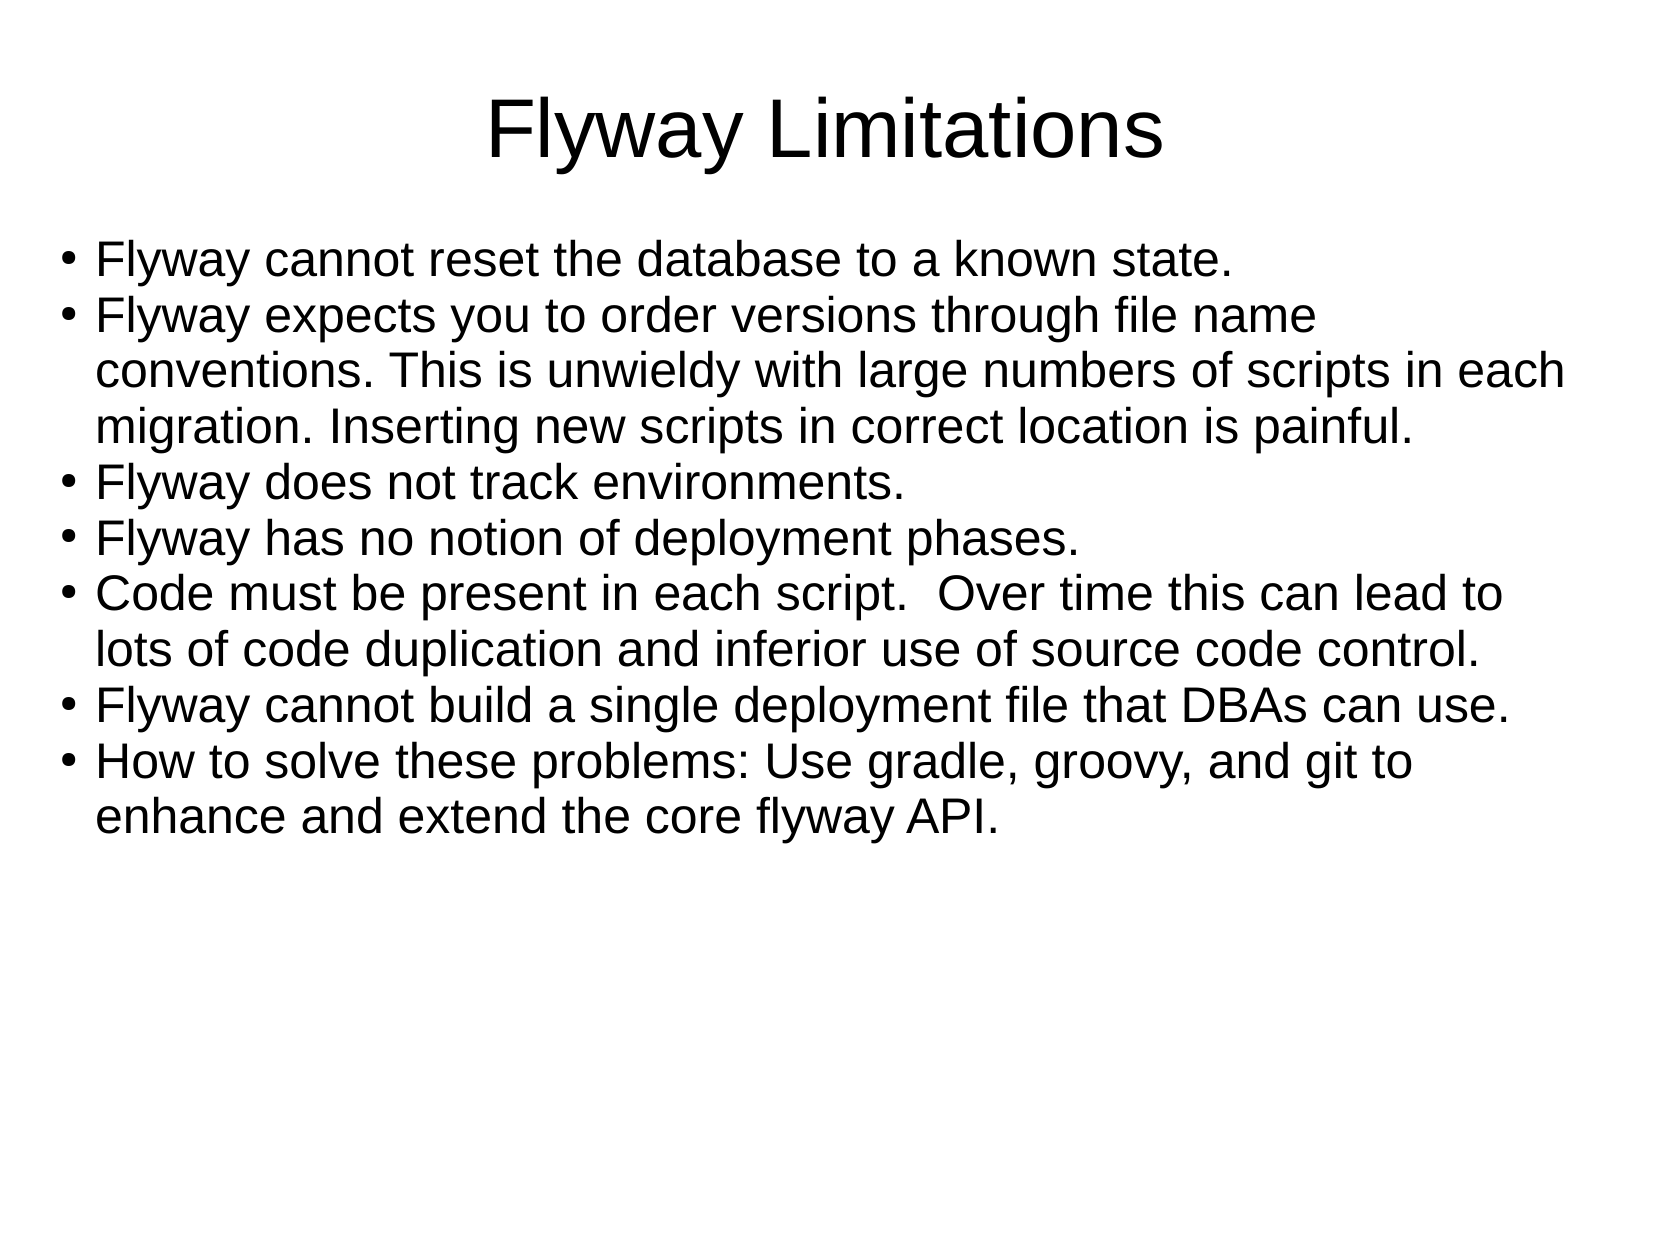

Flyway Limitations
Flyway cannot reset the database to a known state.
Flyway expects you to order versions through file name conventions. This is unwieldy with large numbers of scripts in each migration. Inserting new scripts in correct location is painful.
Flyway does not track environments.
Flyway has no notion of deployment phases.
Code must be present in each script. Over time this can lead to lots of code duplication and inferior use of source code control.
Flyway cannot build a single deployment file that DBAs can use.
How to solve these problems: Use gradle, groovy, and git to enhance and extend the core flyway API.